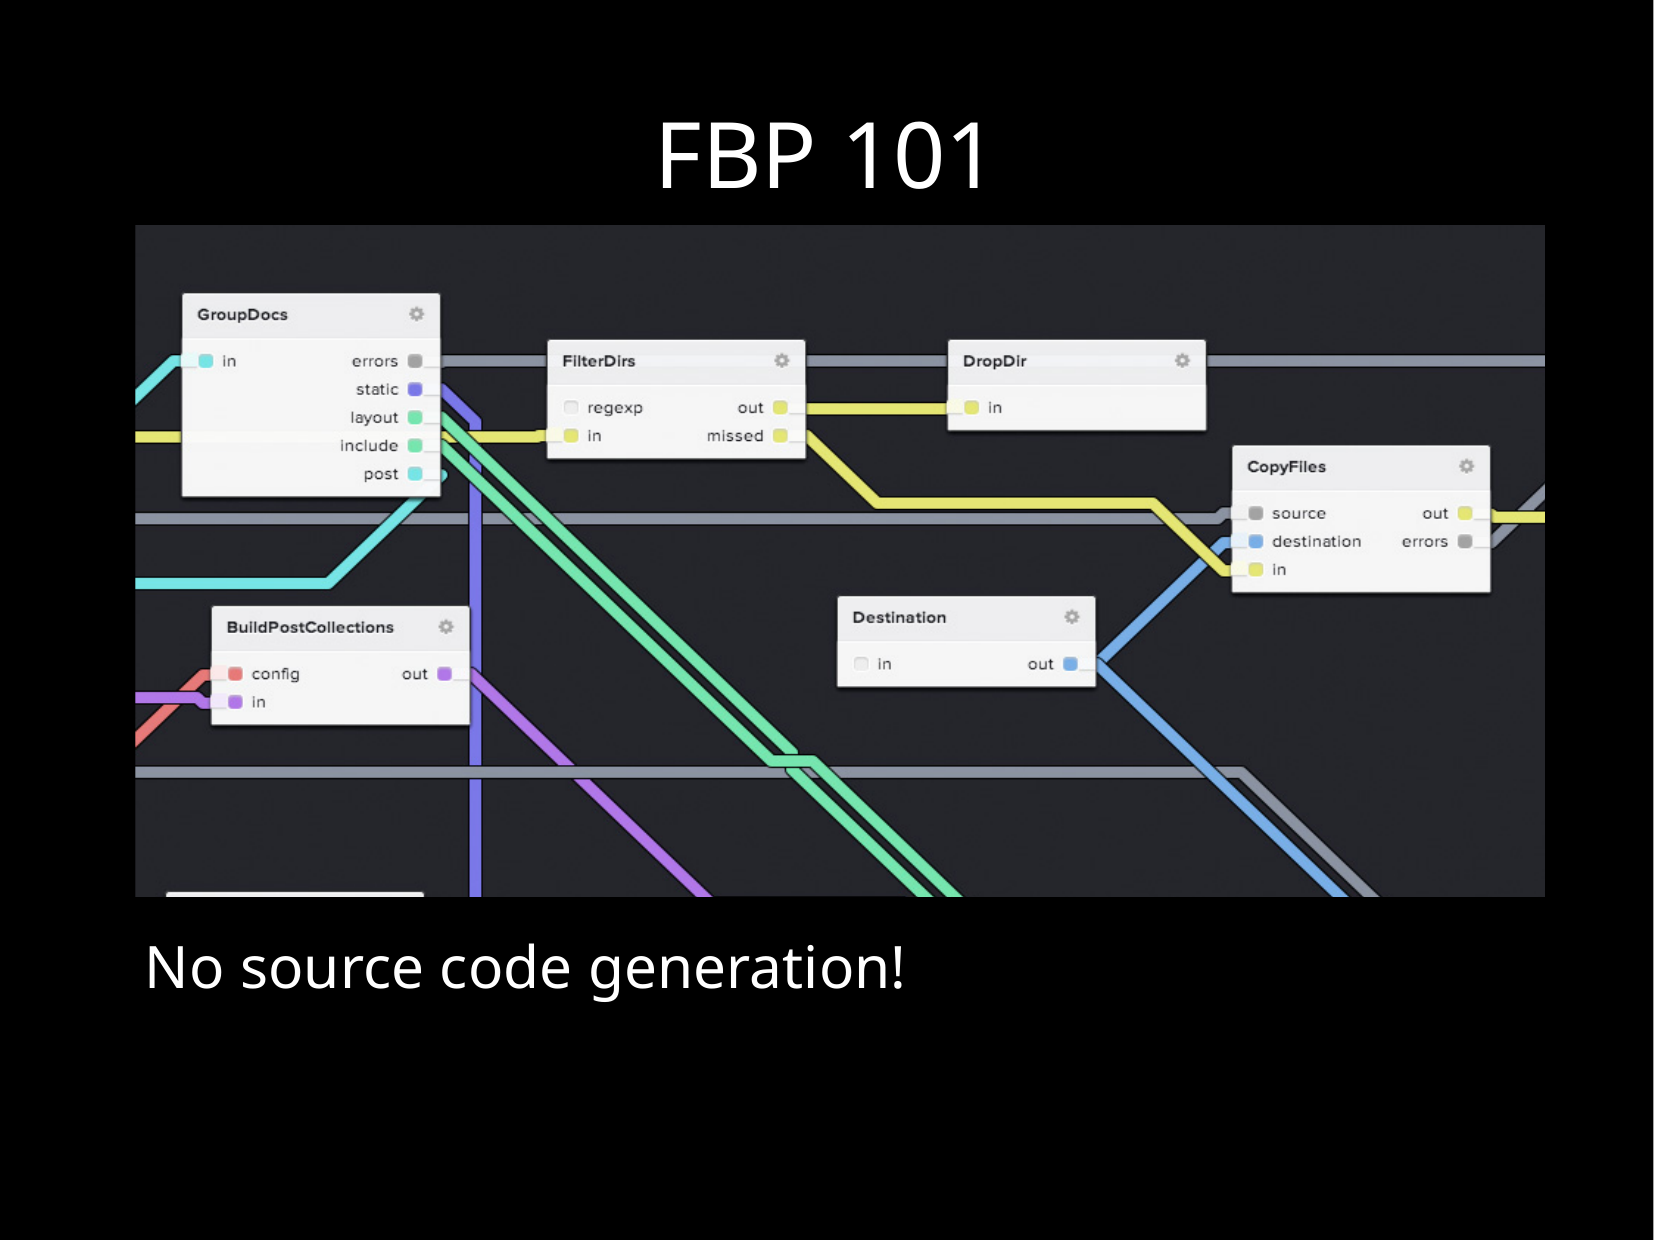

# FBP 101
No source code generation!